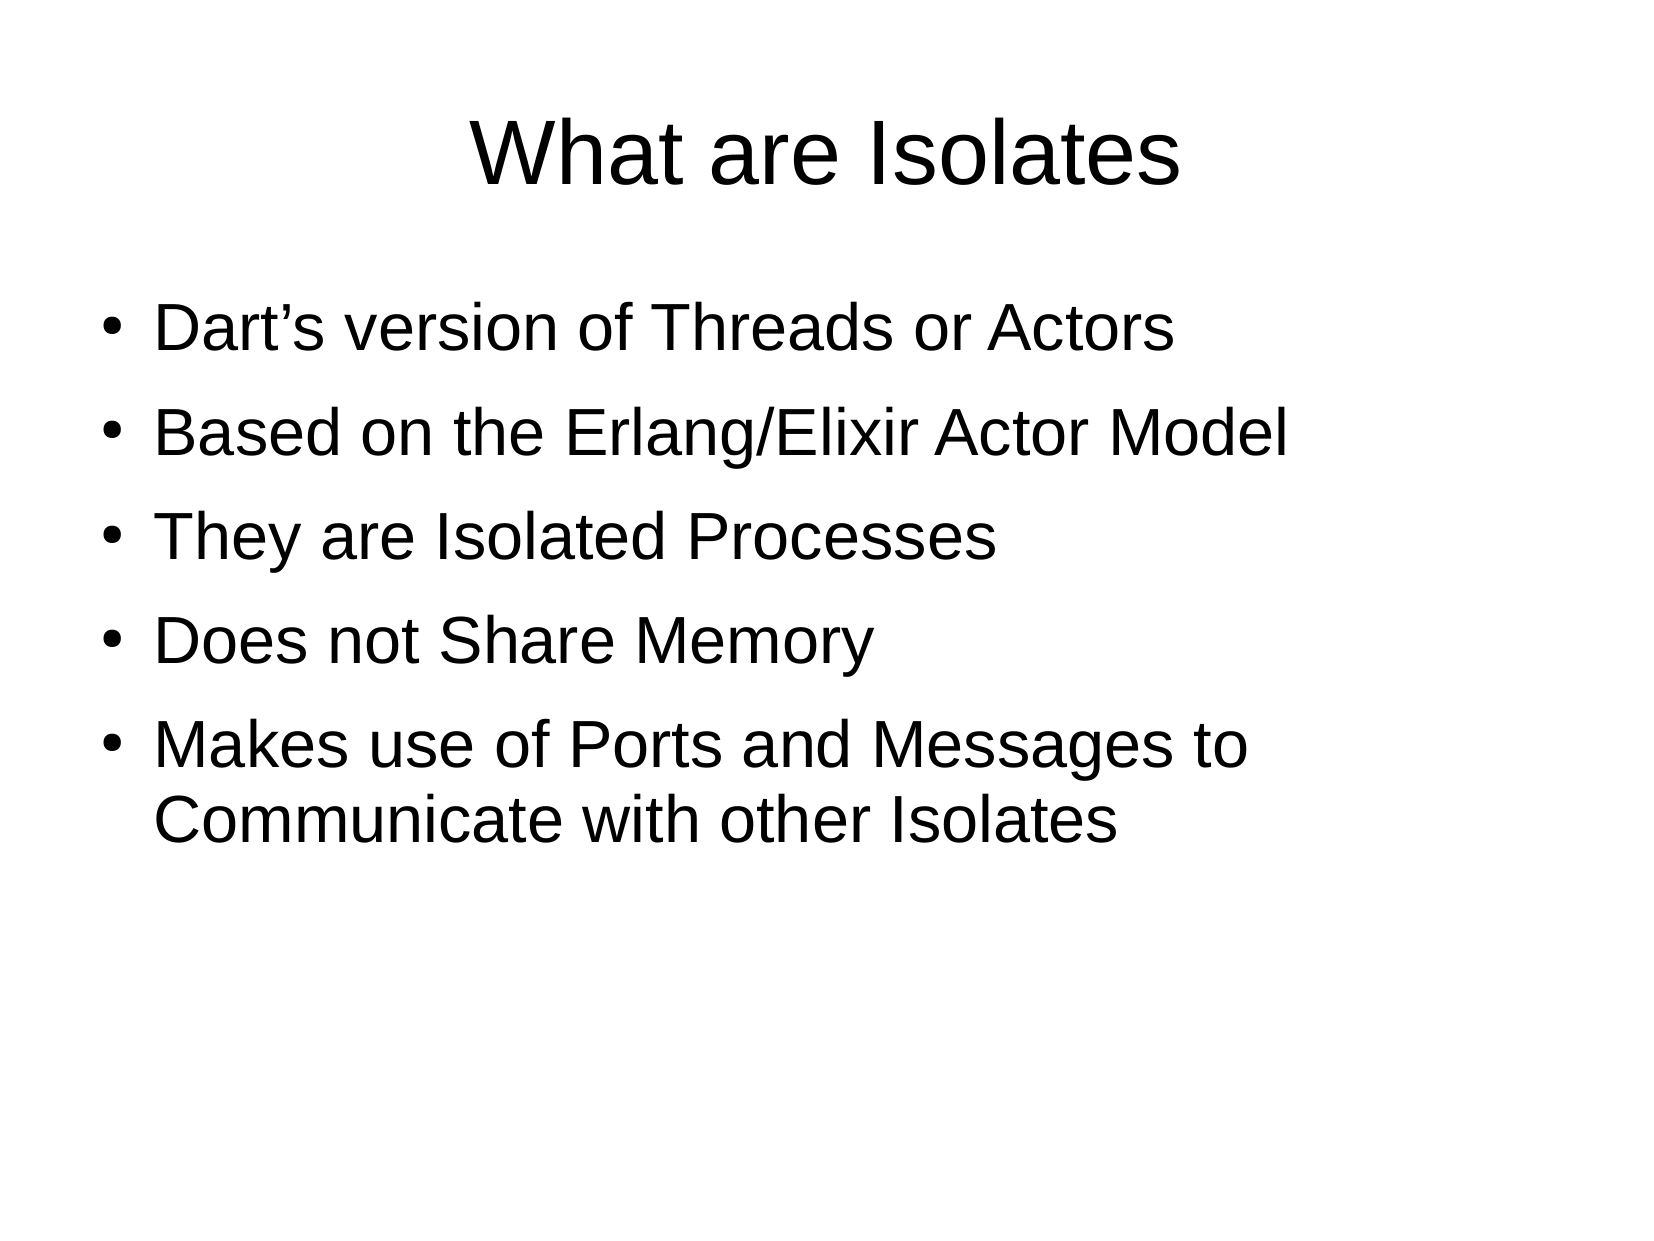

# What are Isolates
Dart’s version of Threads or Actors
Based on the Erlang/Elixir Actor Model
They are Isolated Processes
Does not Share Memory
Makes use of Ports and Messages to Communicate with other Isolates